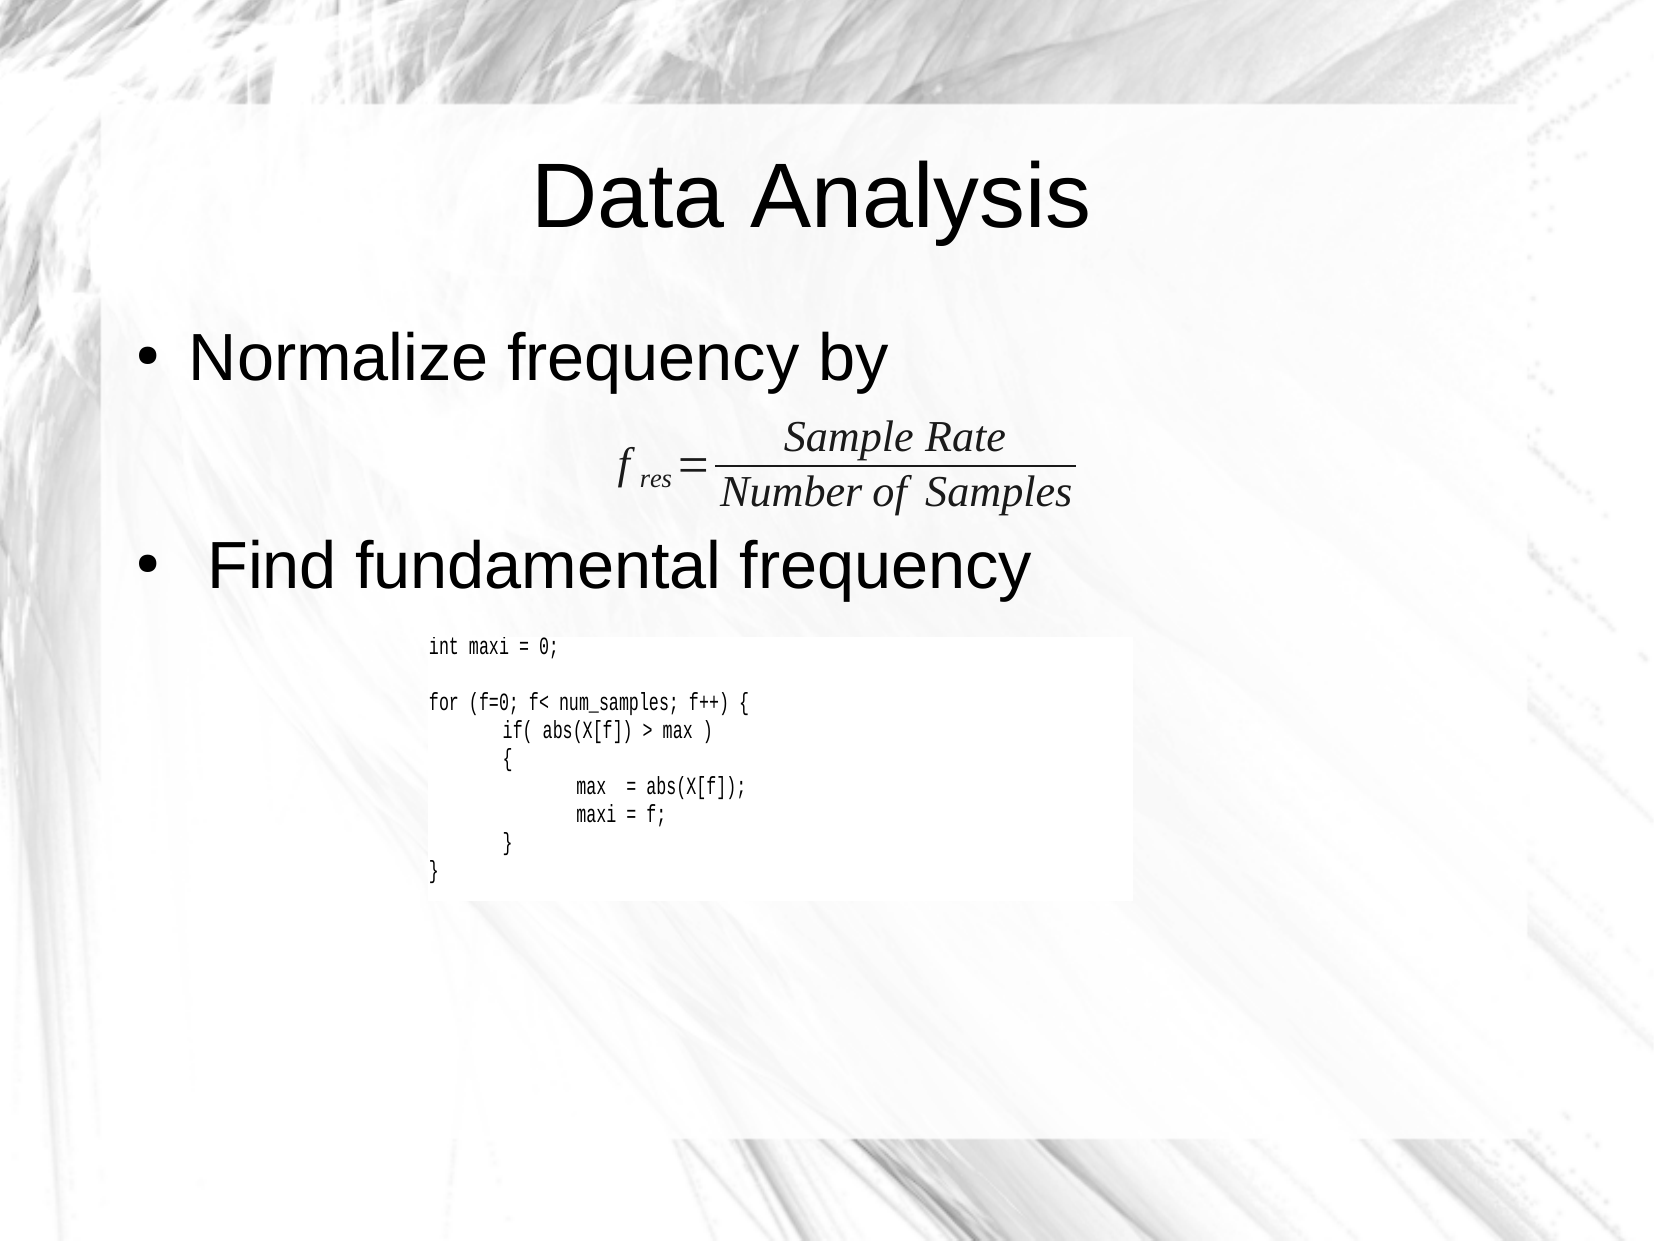

# Data Analysis
Normalize frequency by
 Find fundamental frequency